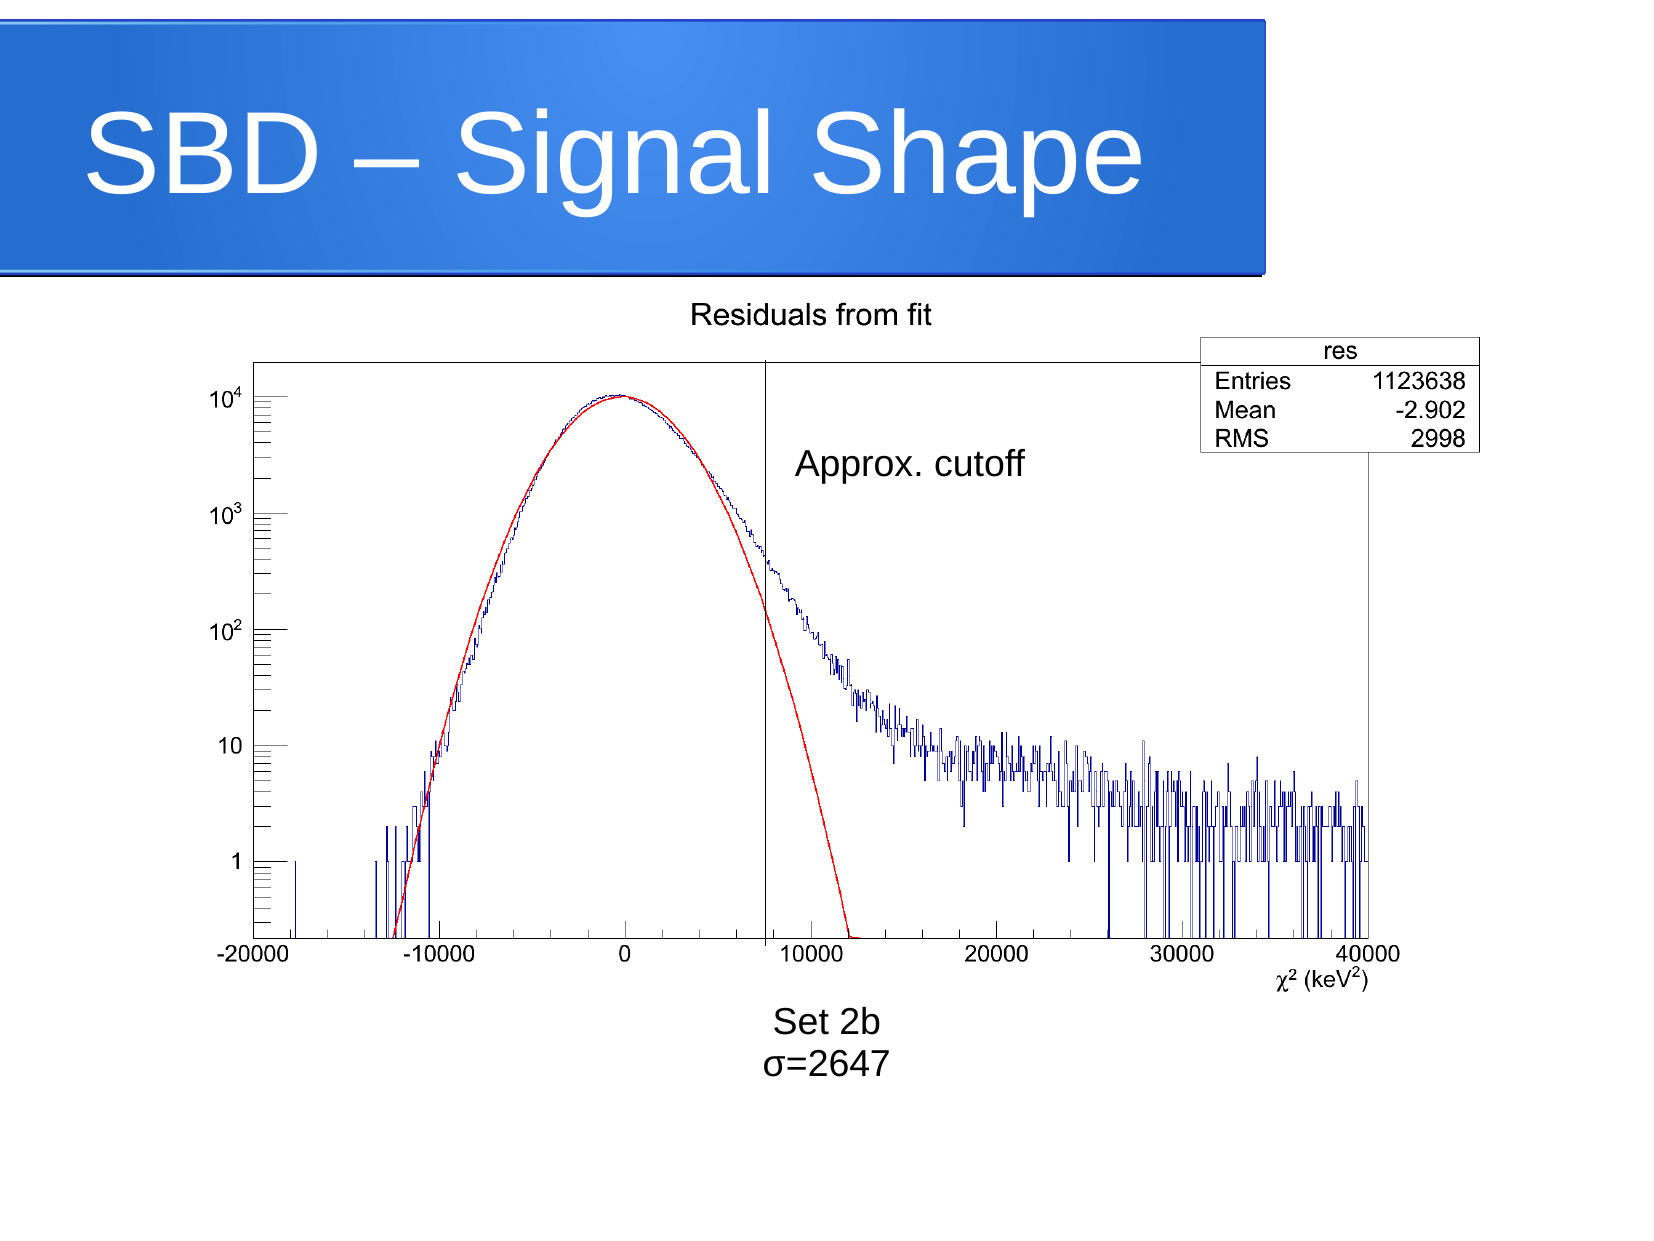

# SBD – Signal Shape
Approx. cutoff
Set 2b
σ=2647